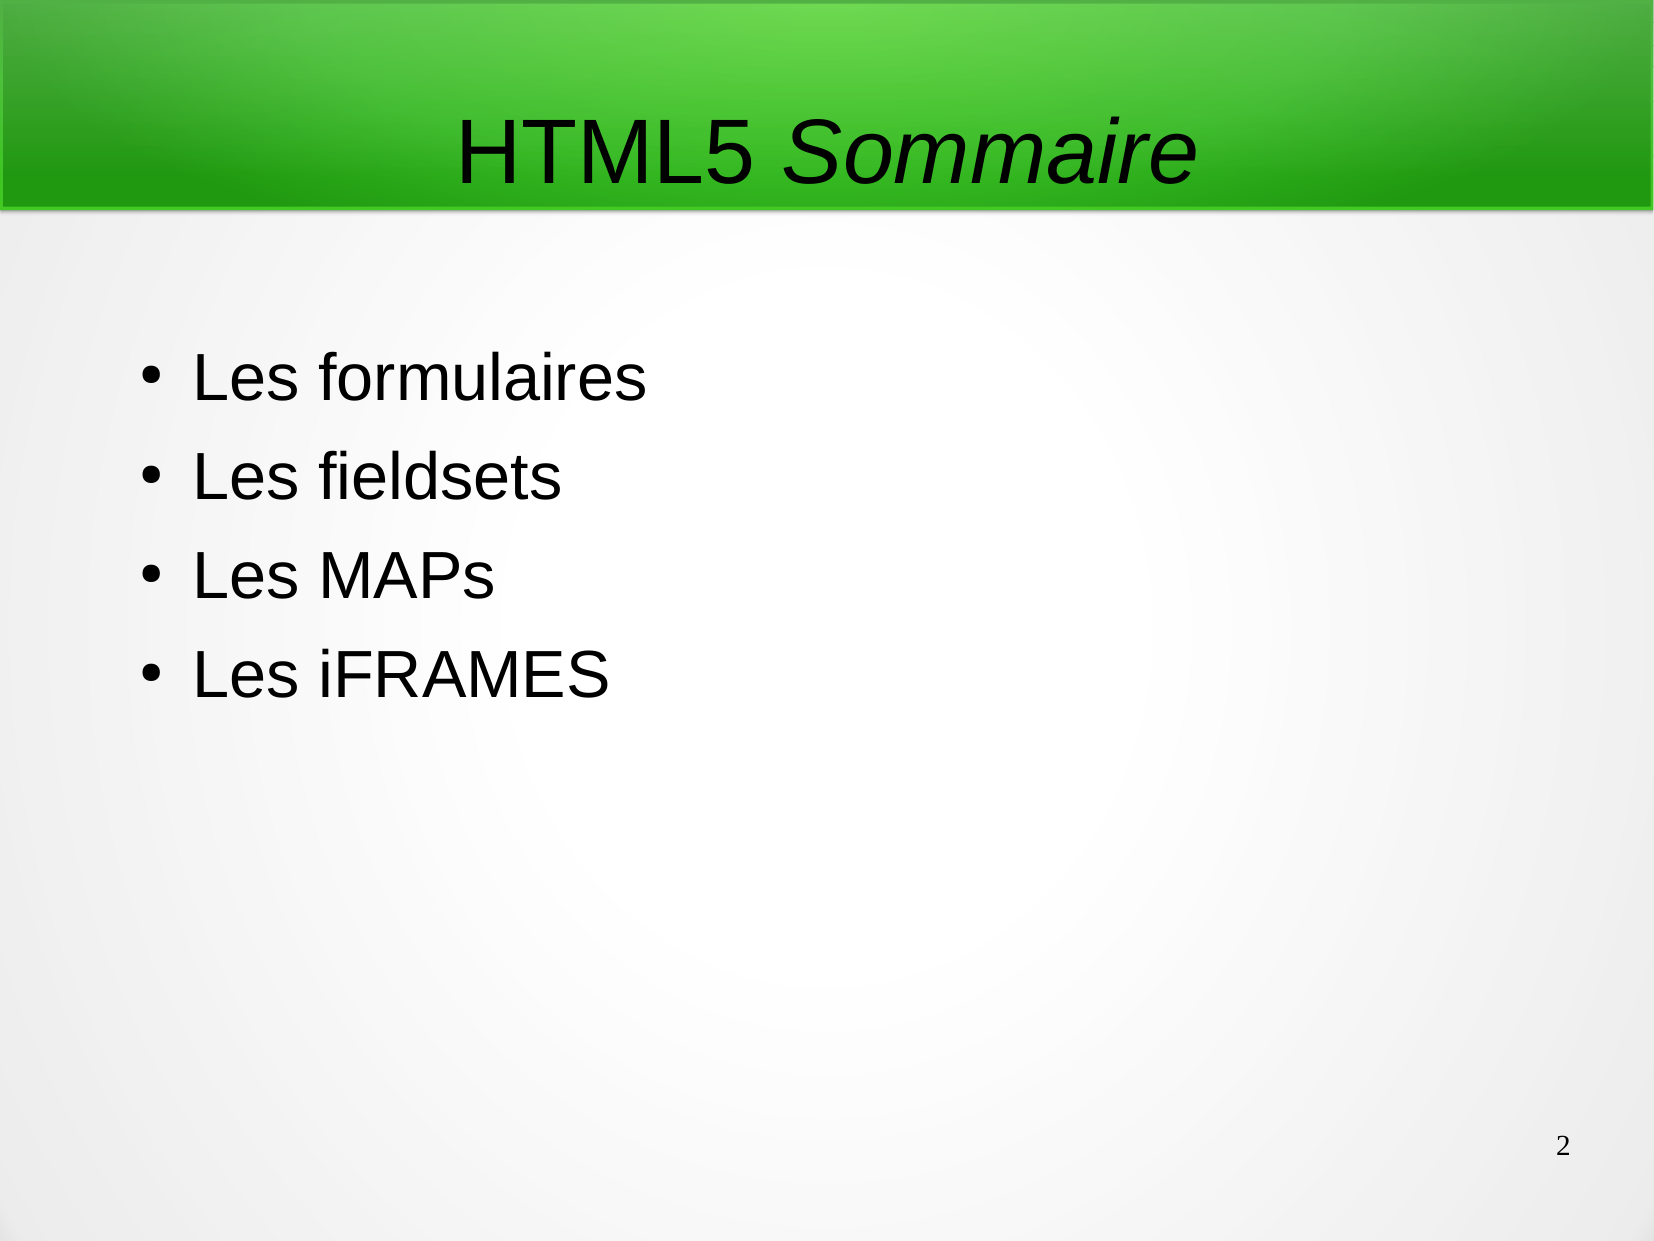

# HTML5 Sommaire
Les formulaires
Les fieldsets
Les MAPs
Les iFRAMES
2